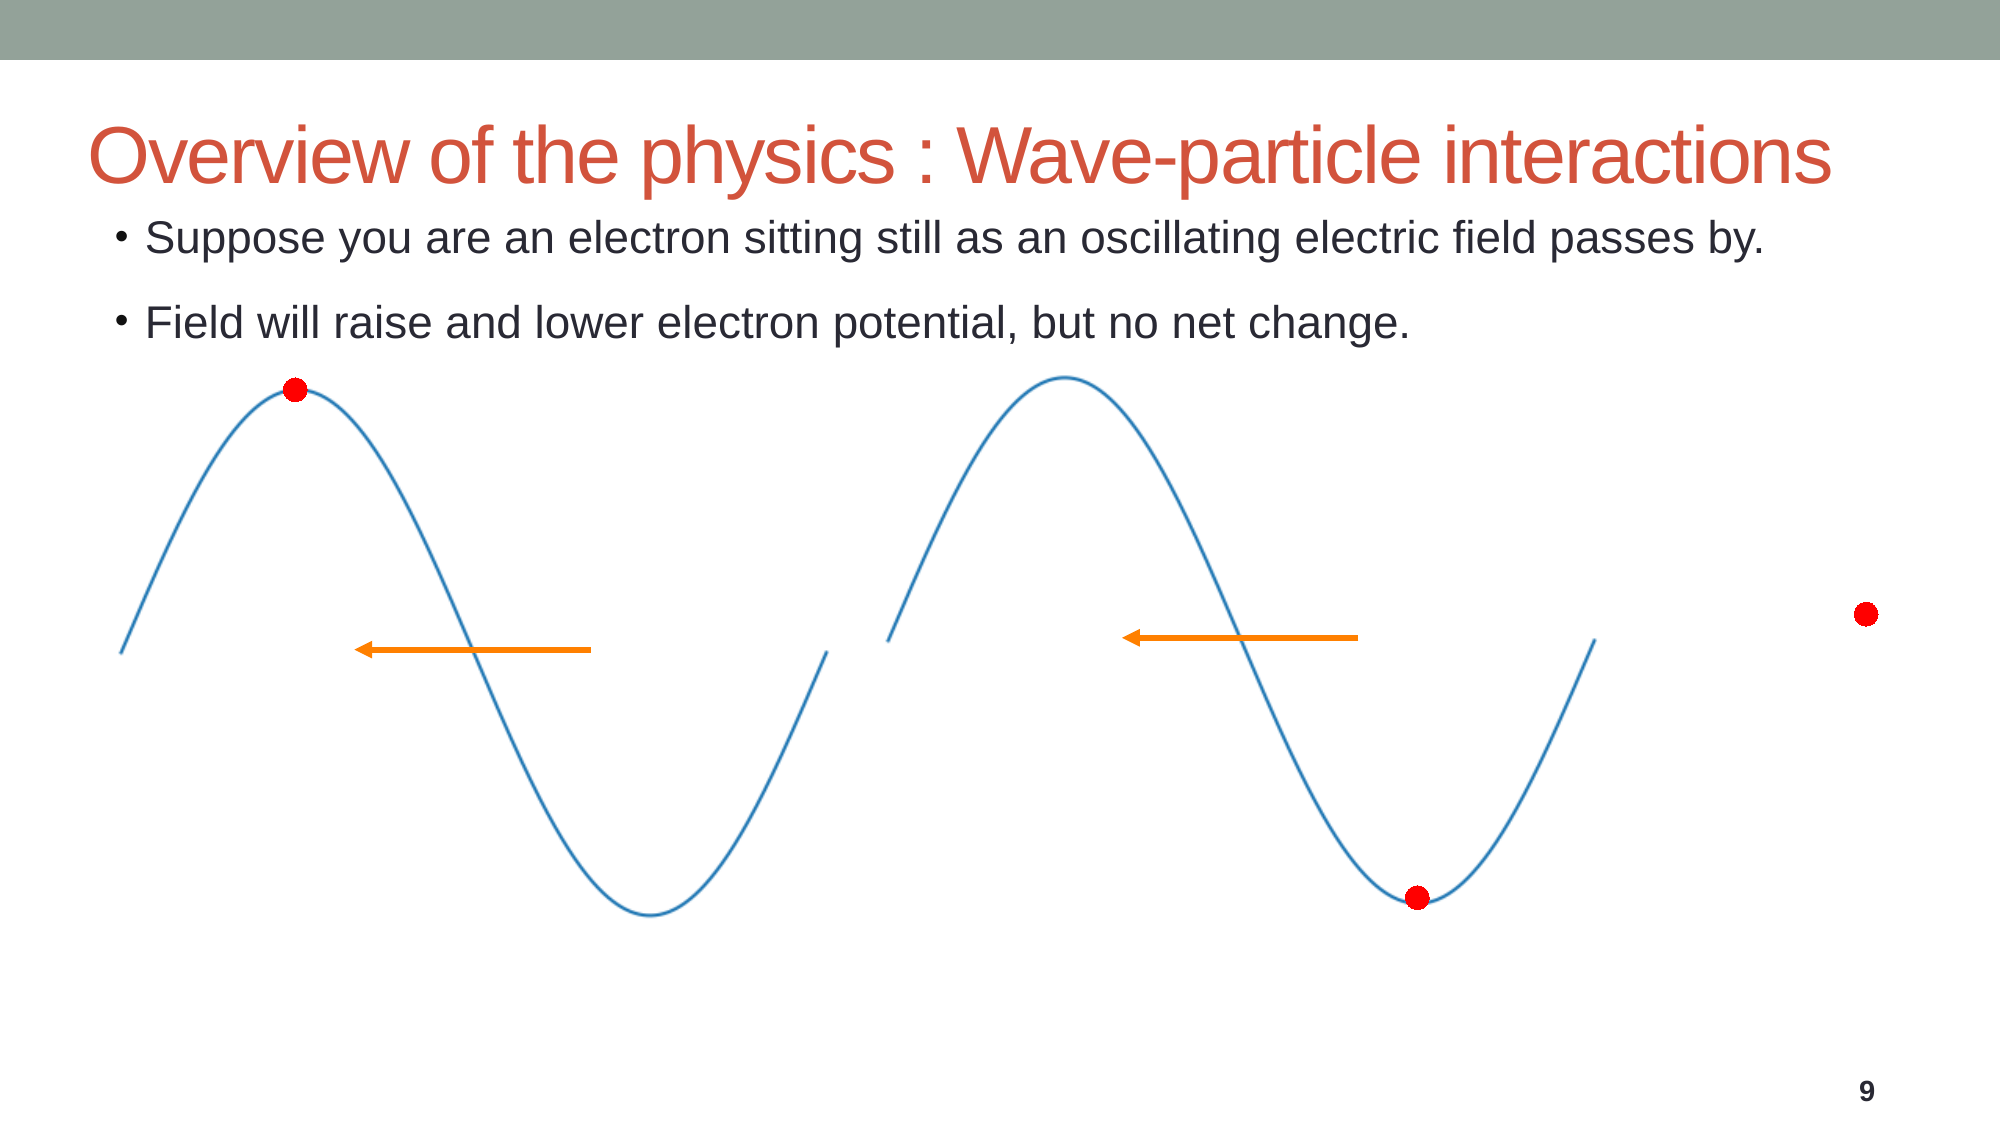

# Overview of the physics : Wave-particle interactions
Suppose you are an electron sitting still as an oscillating electric field passes by.
Field will raise and lower electron potential, but no net change.